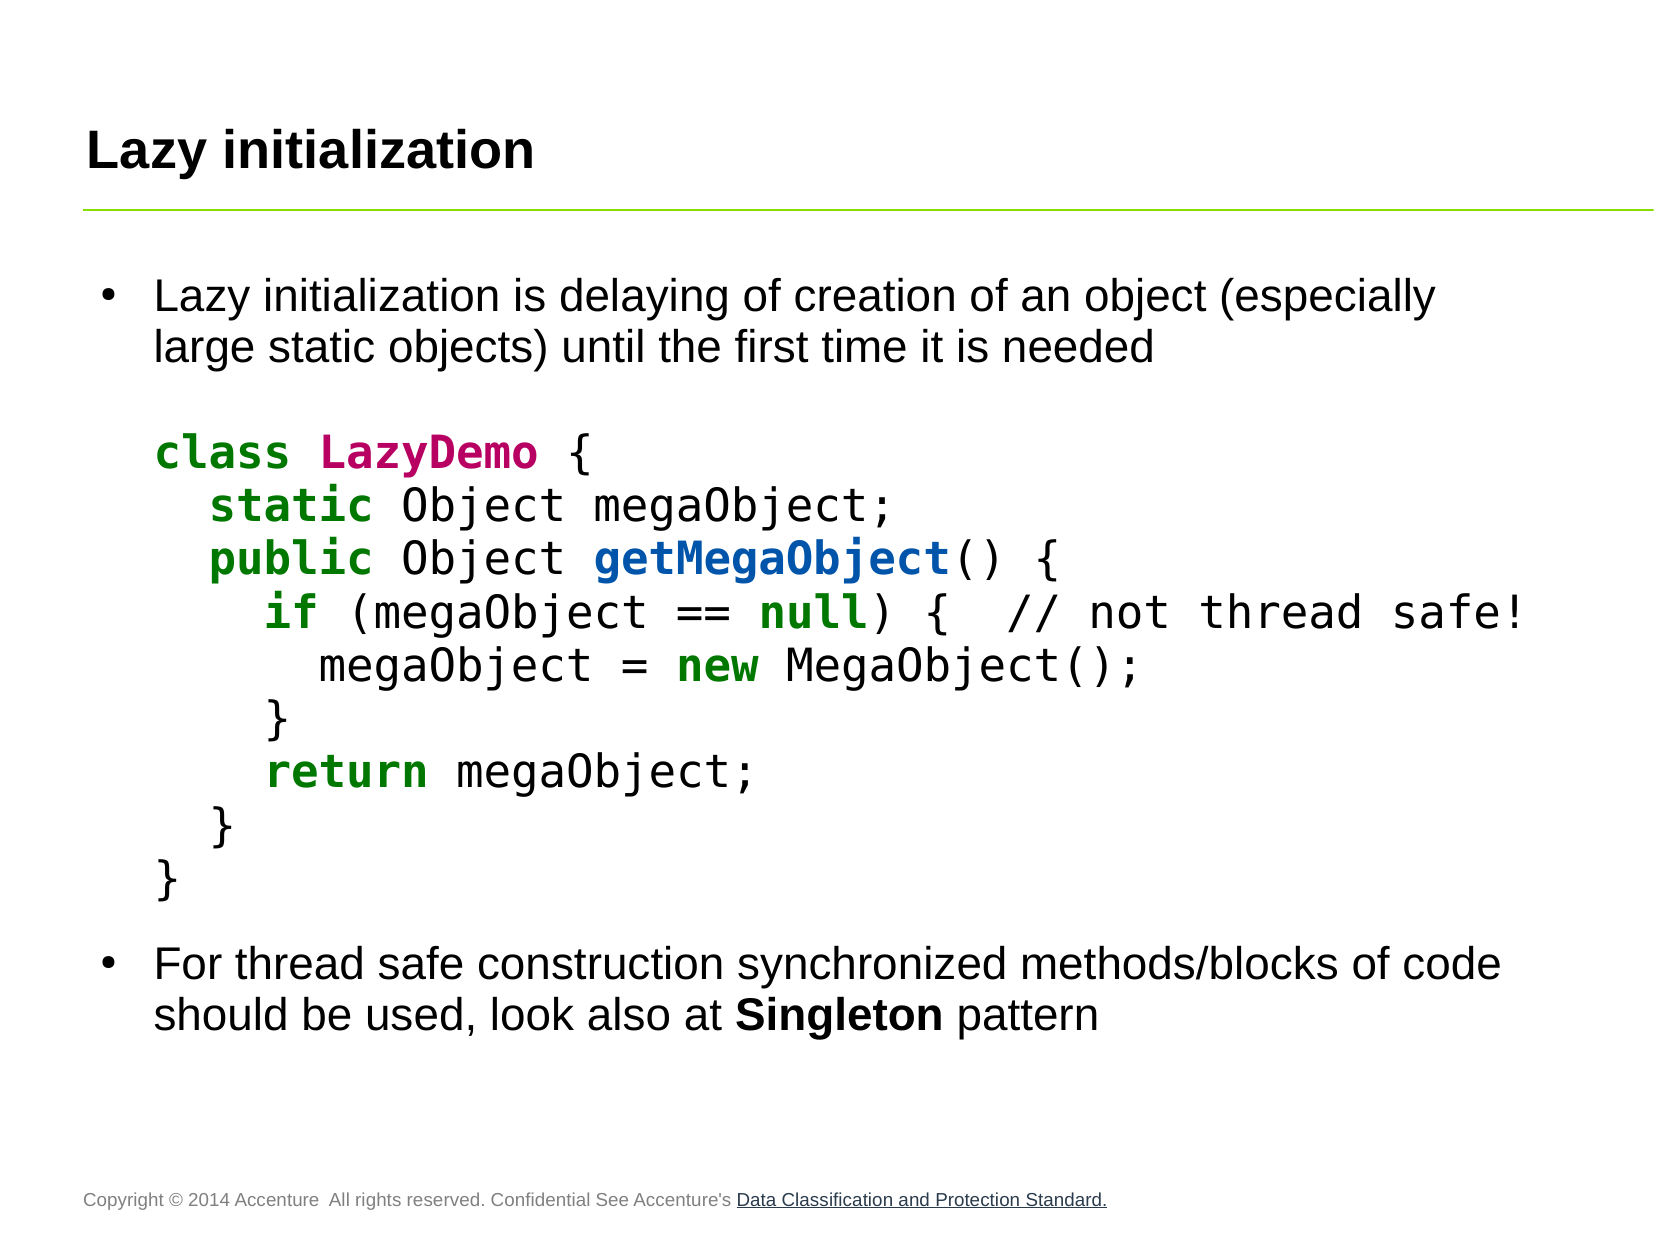

# Lazy initialization
Lazy initialization is delaying of creation of an object (especially large static objects) until the first time it is needed
class LazyDemo {
 static Object megaObject;
 public Object getMegaObject() {
 if (megaObject == null) { // not thread safe!
 megaObject = new MegaObject();
 }
 return megaObject;
 }
}
For thread safe construction synchronized methods/blocks of code should be used, look also at Singleton pattern